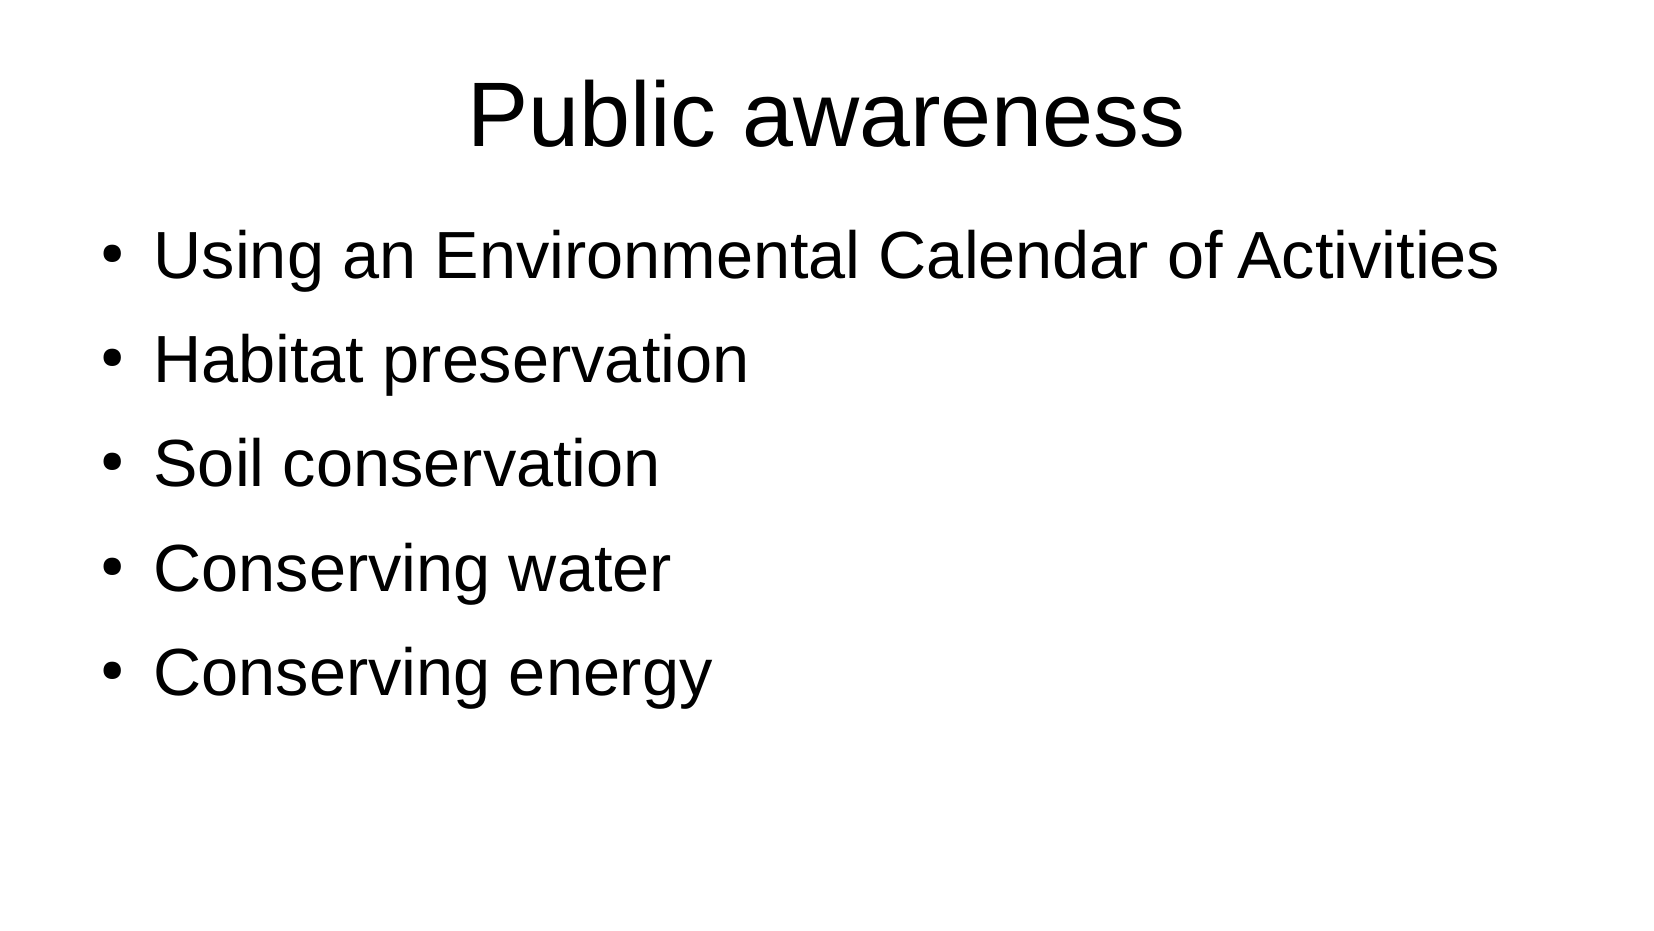

# Public awareness
Using an Environmental Calendar of Activities
Habitat preservation
Soil conservation
Conserving water
Conserving energy